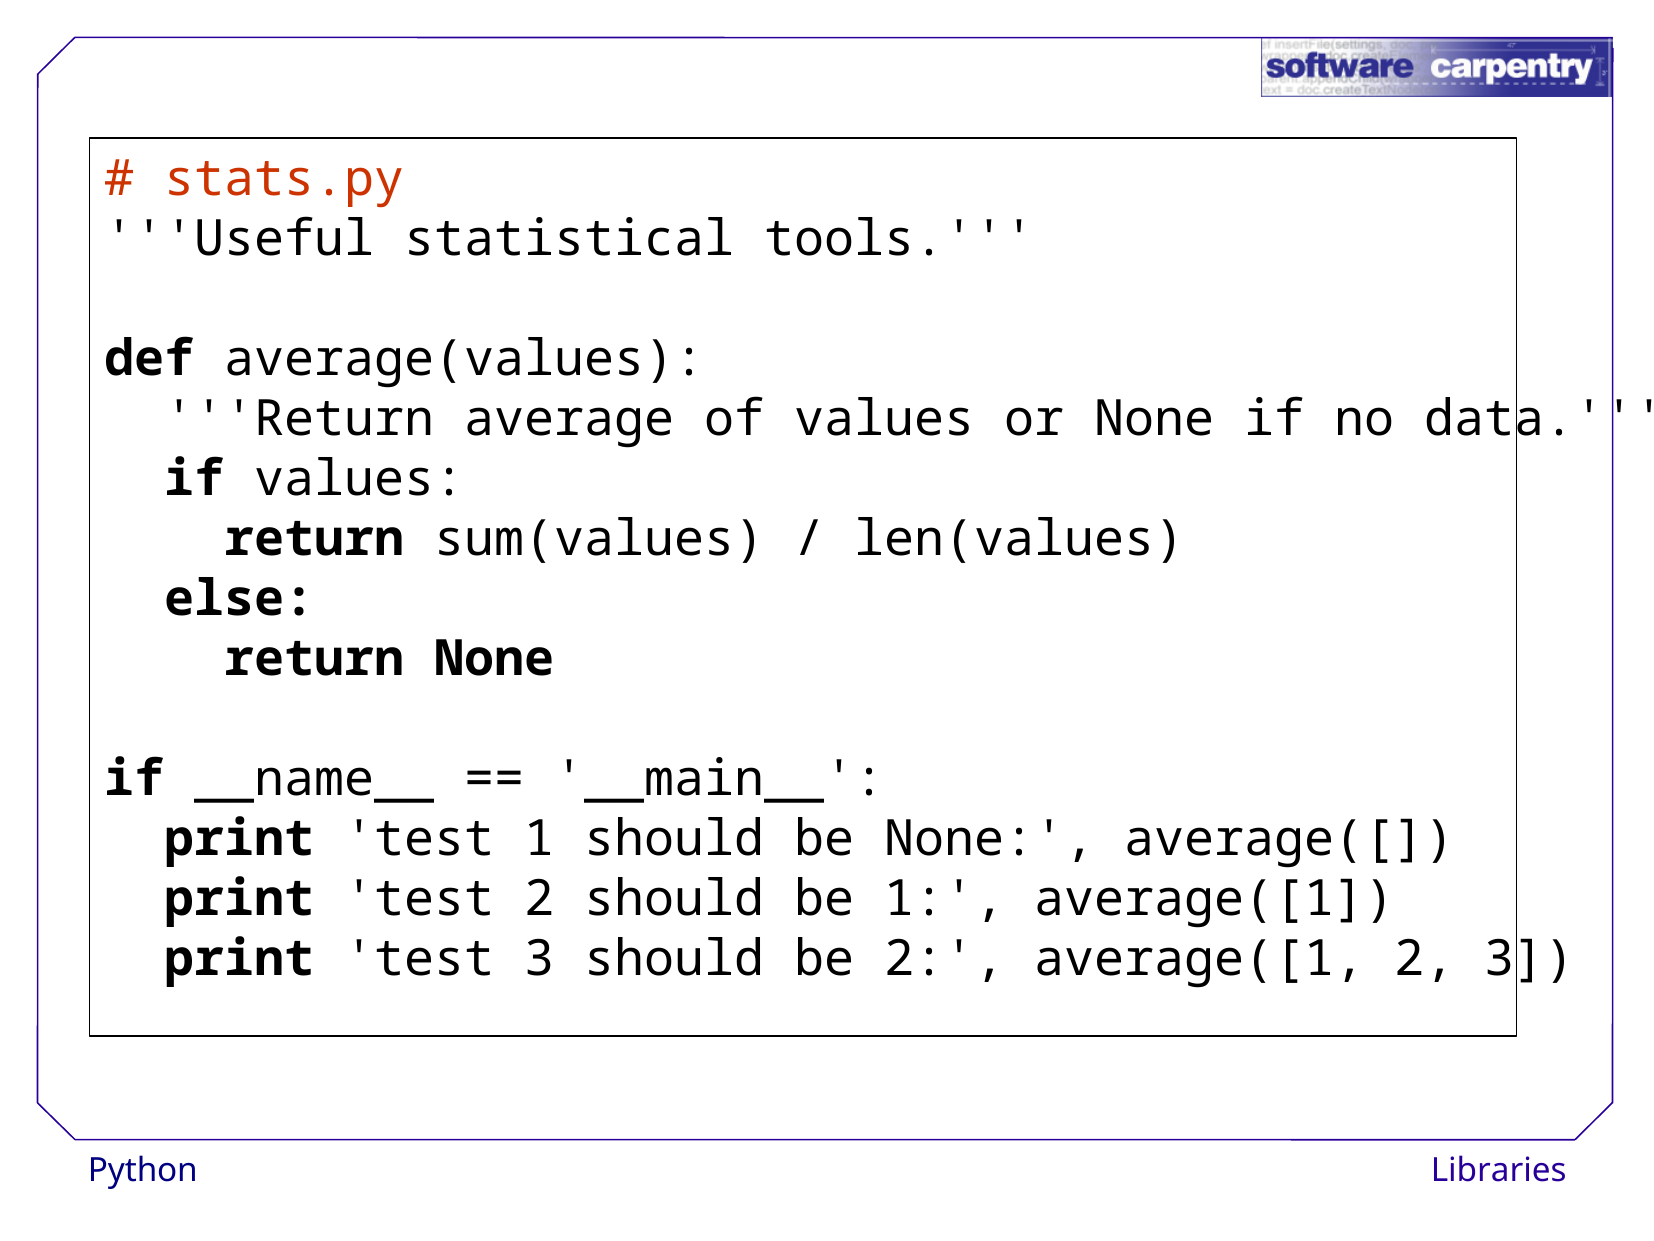

# stats.py
'''Useful statistical tools.'''
def average(values):
 '''Return average of values or None if no data.'''
 if values:
 return sum(values) / len(values)
 else:
 return None
if __name__ == '__main__':
 print 'test 1 should be None:', average([])
 print 'test 2 should be 1:', average([1])
 print 'test 3 should be 2:', average([1, 2, 3])